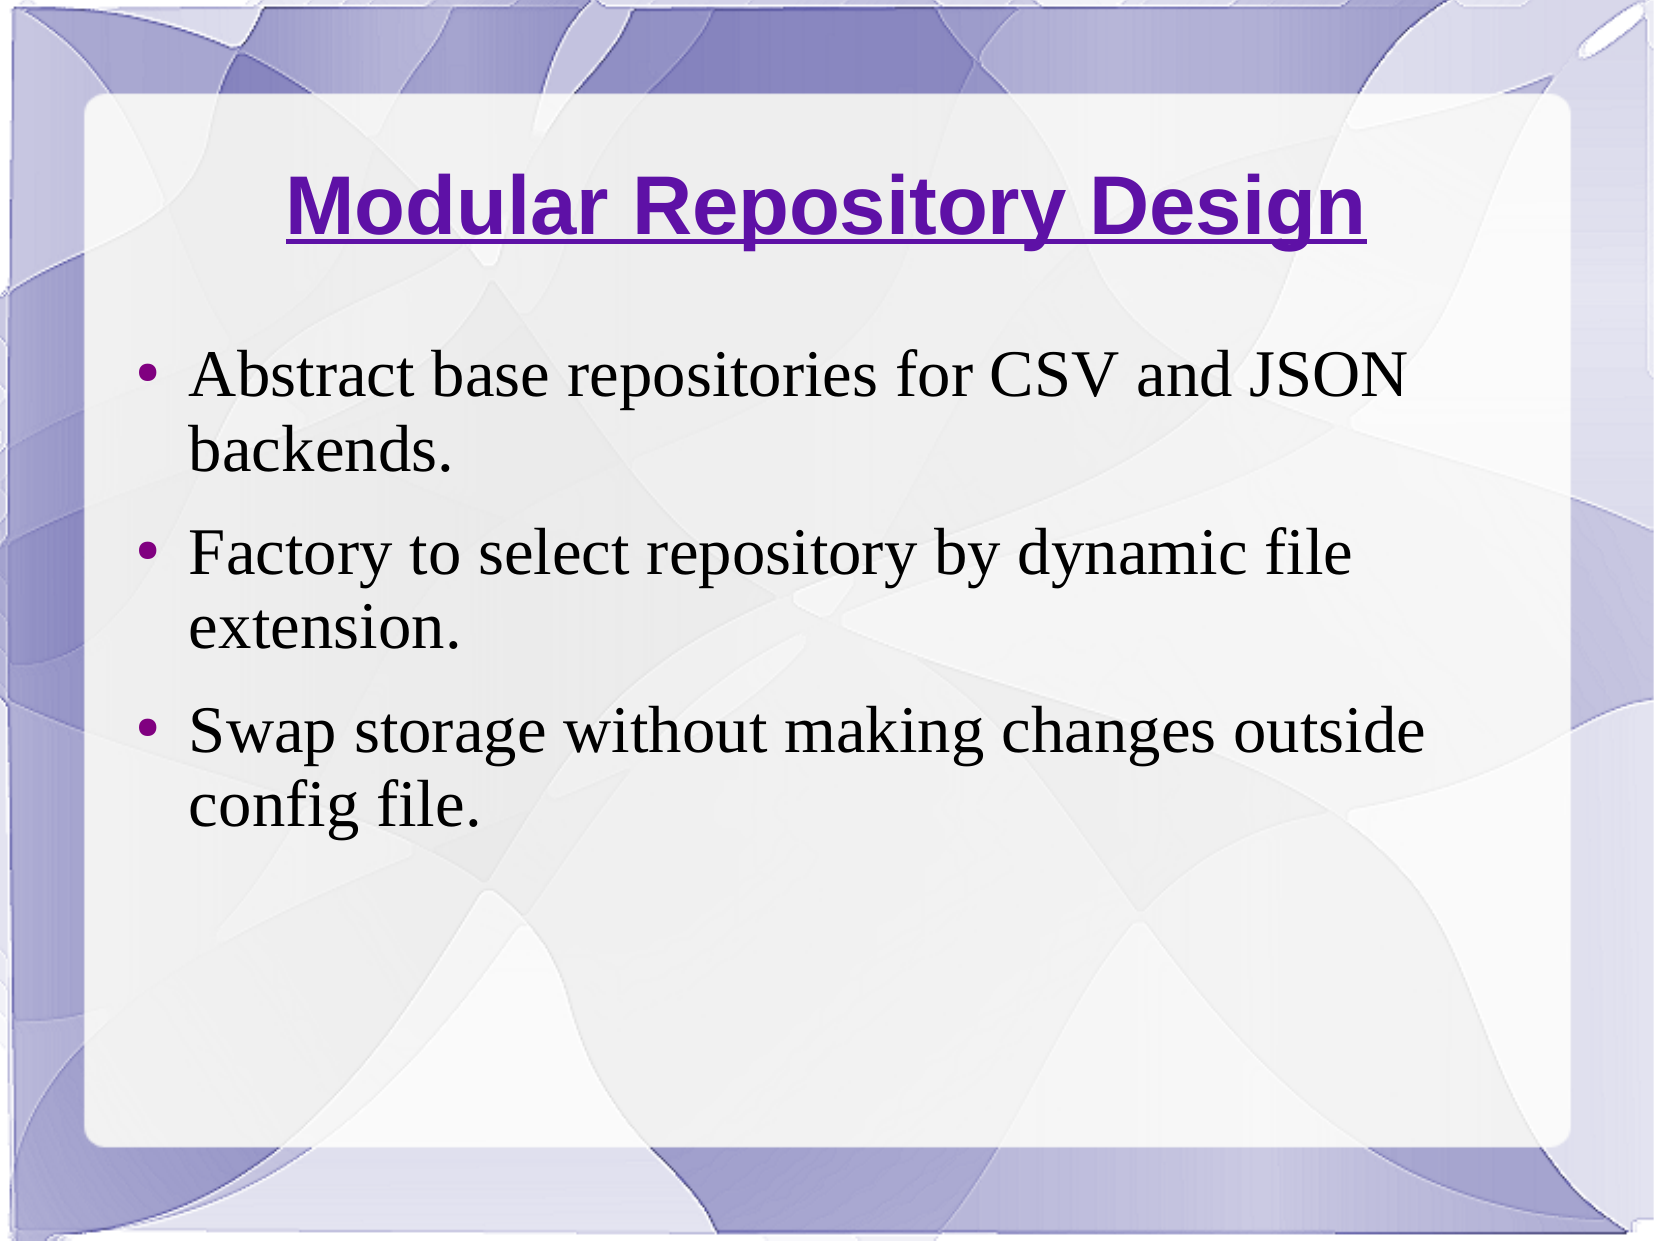

# Modular Repository Design
Abstract base repositories for CSV and JSON backends.
Factory to select repository by dynamic file extension.
Swap storage without making changes outside config file.